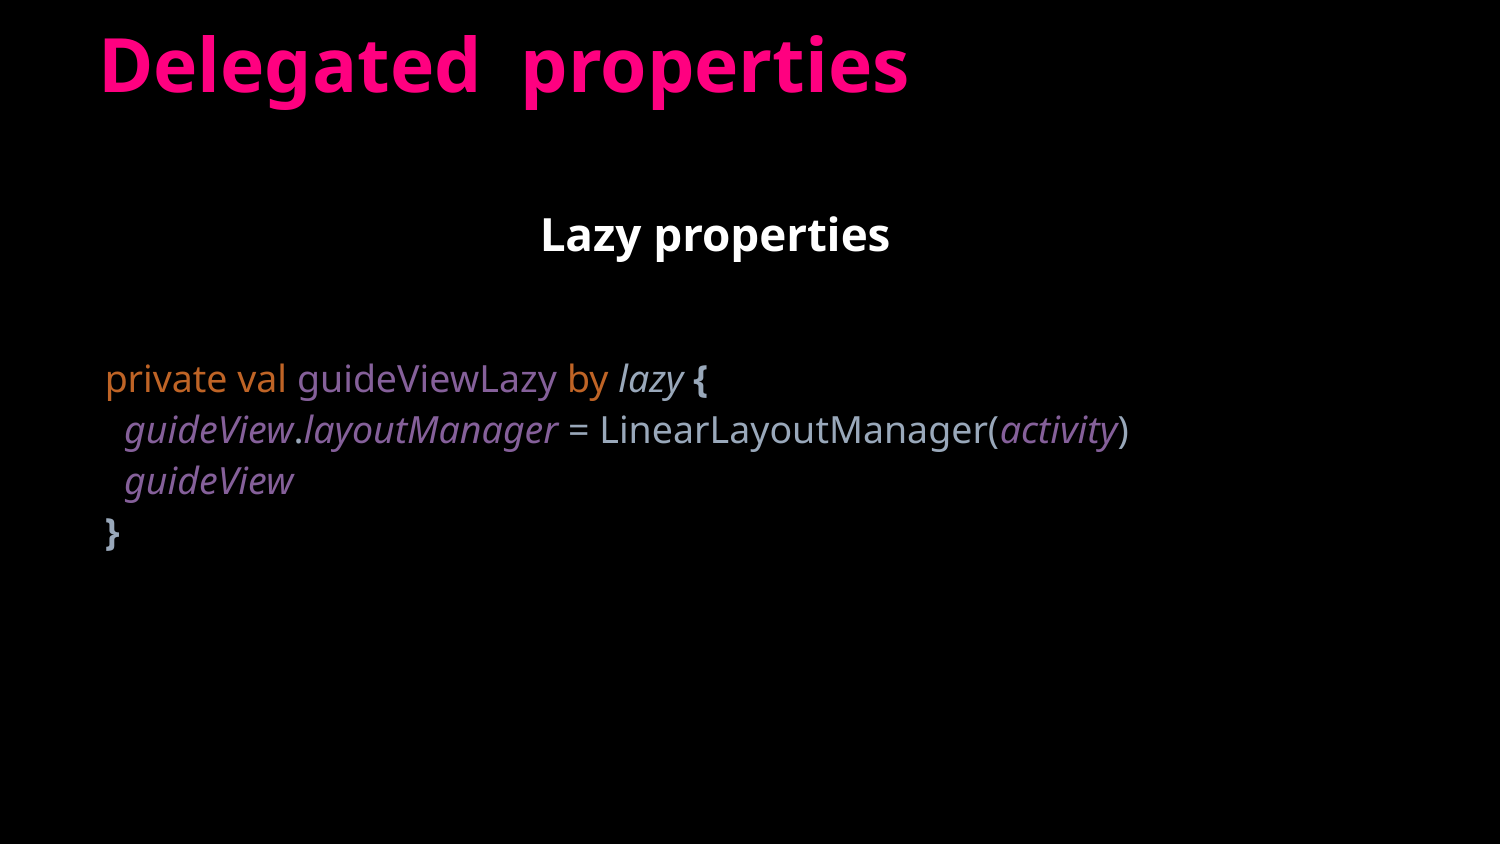

# Delegated properties
Lazy properties
private val guideViewLazy by lazy {
 guideView.layoutManager = LinearLayoutManager(activity)
 guideView
}